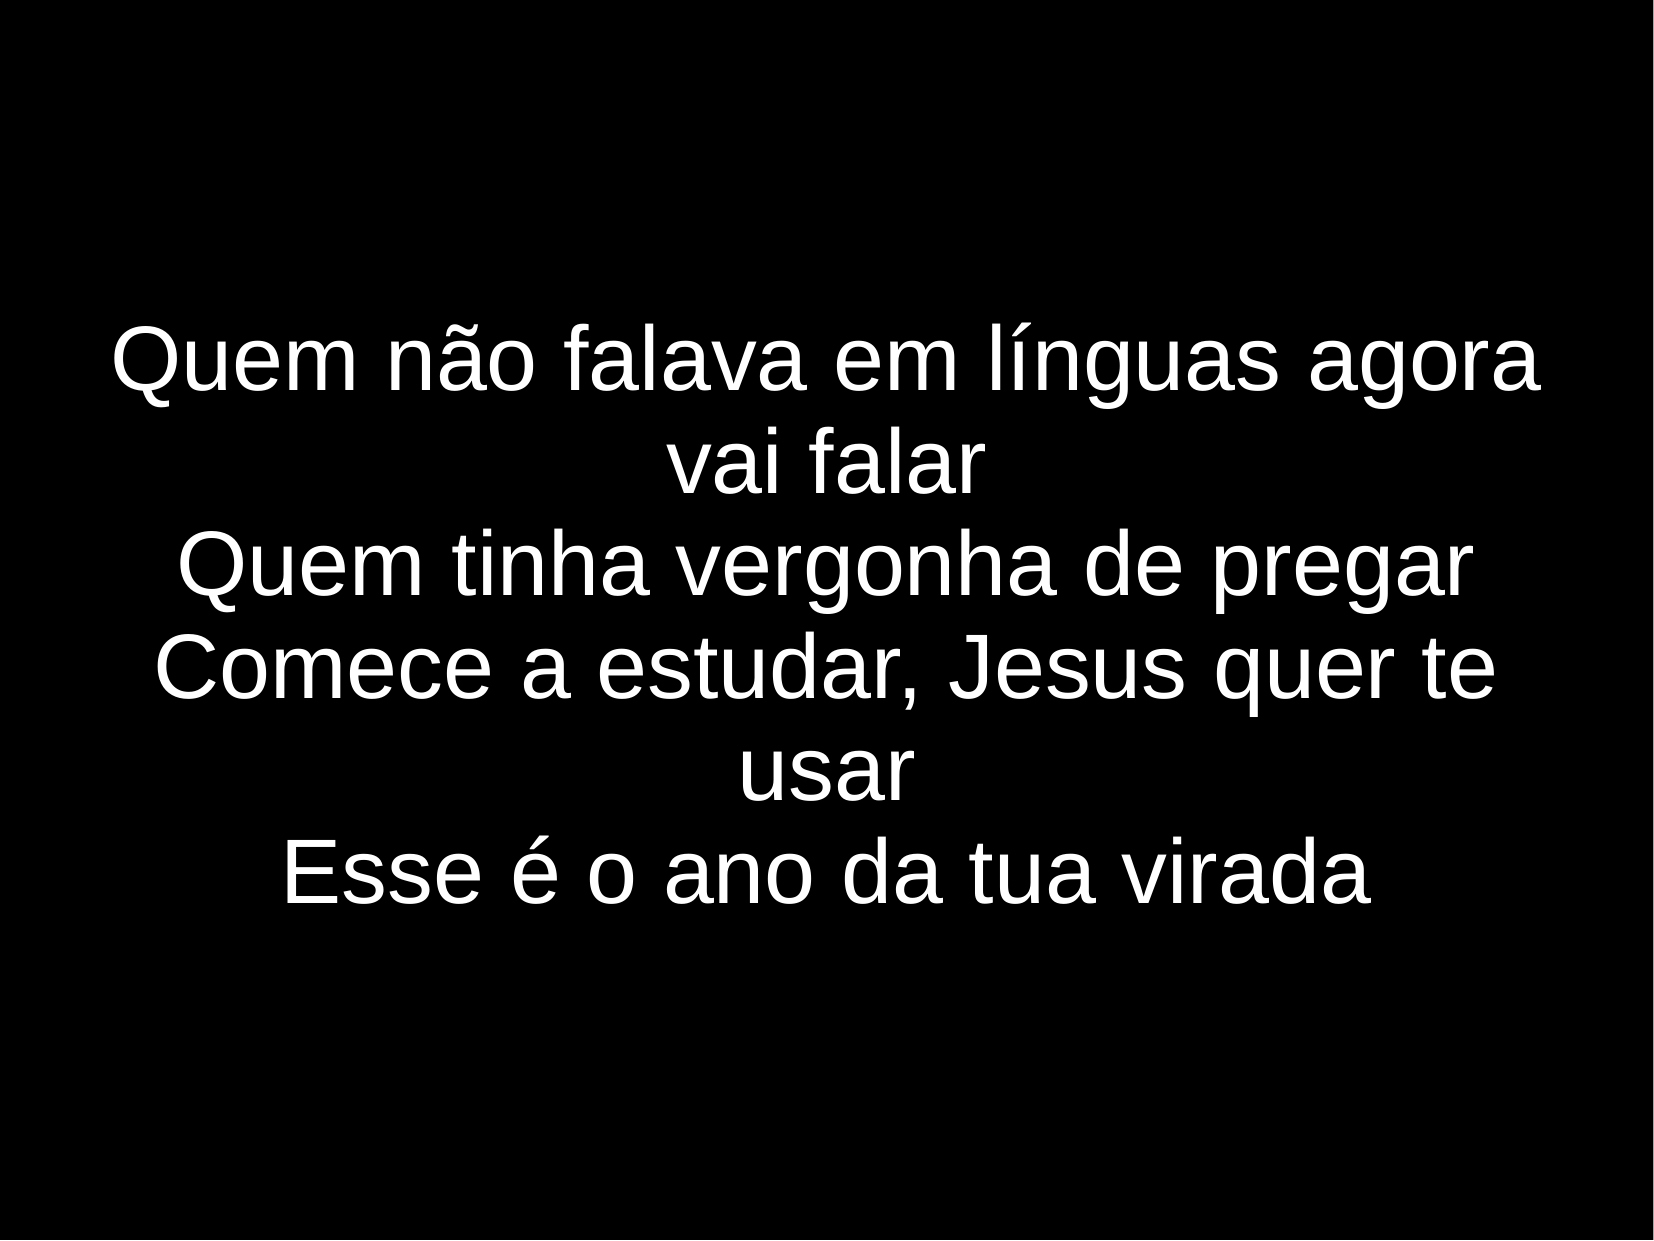

# Quem não falava em línguas agora vai falar
Quem tinha vergonha de pregar
Comece a estudar, Jesus quer te usar
Esse é o ano da tua virada